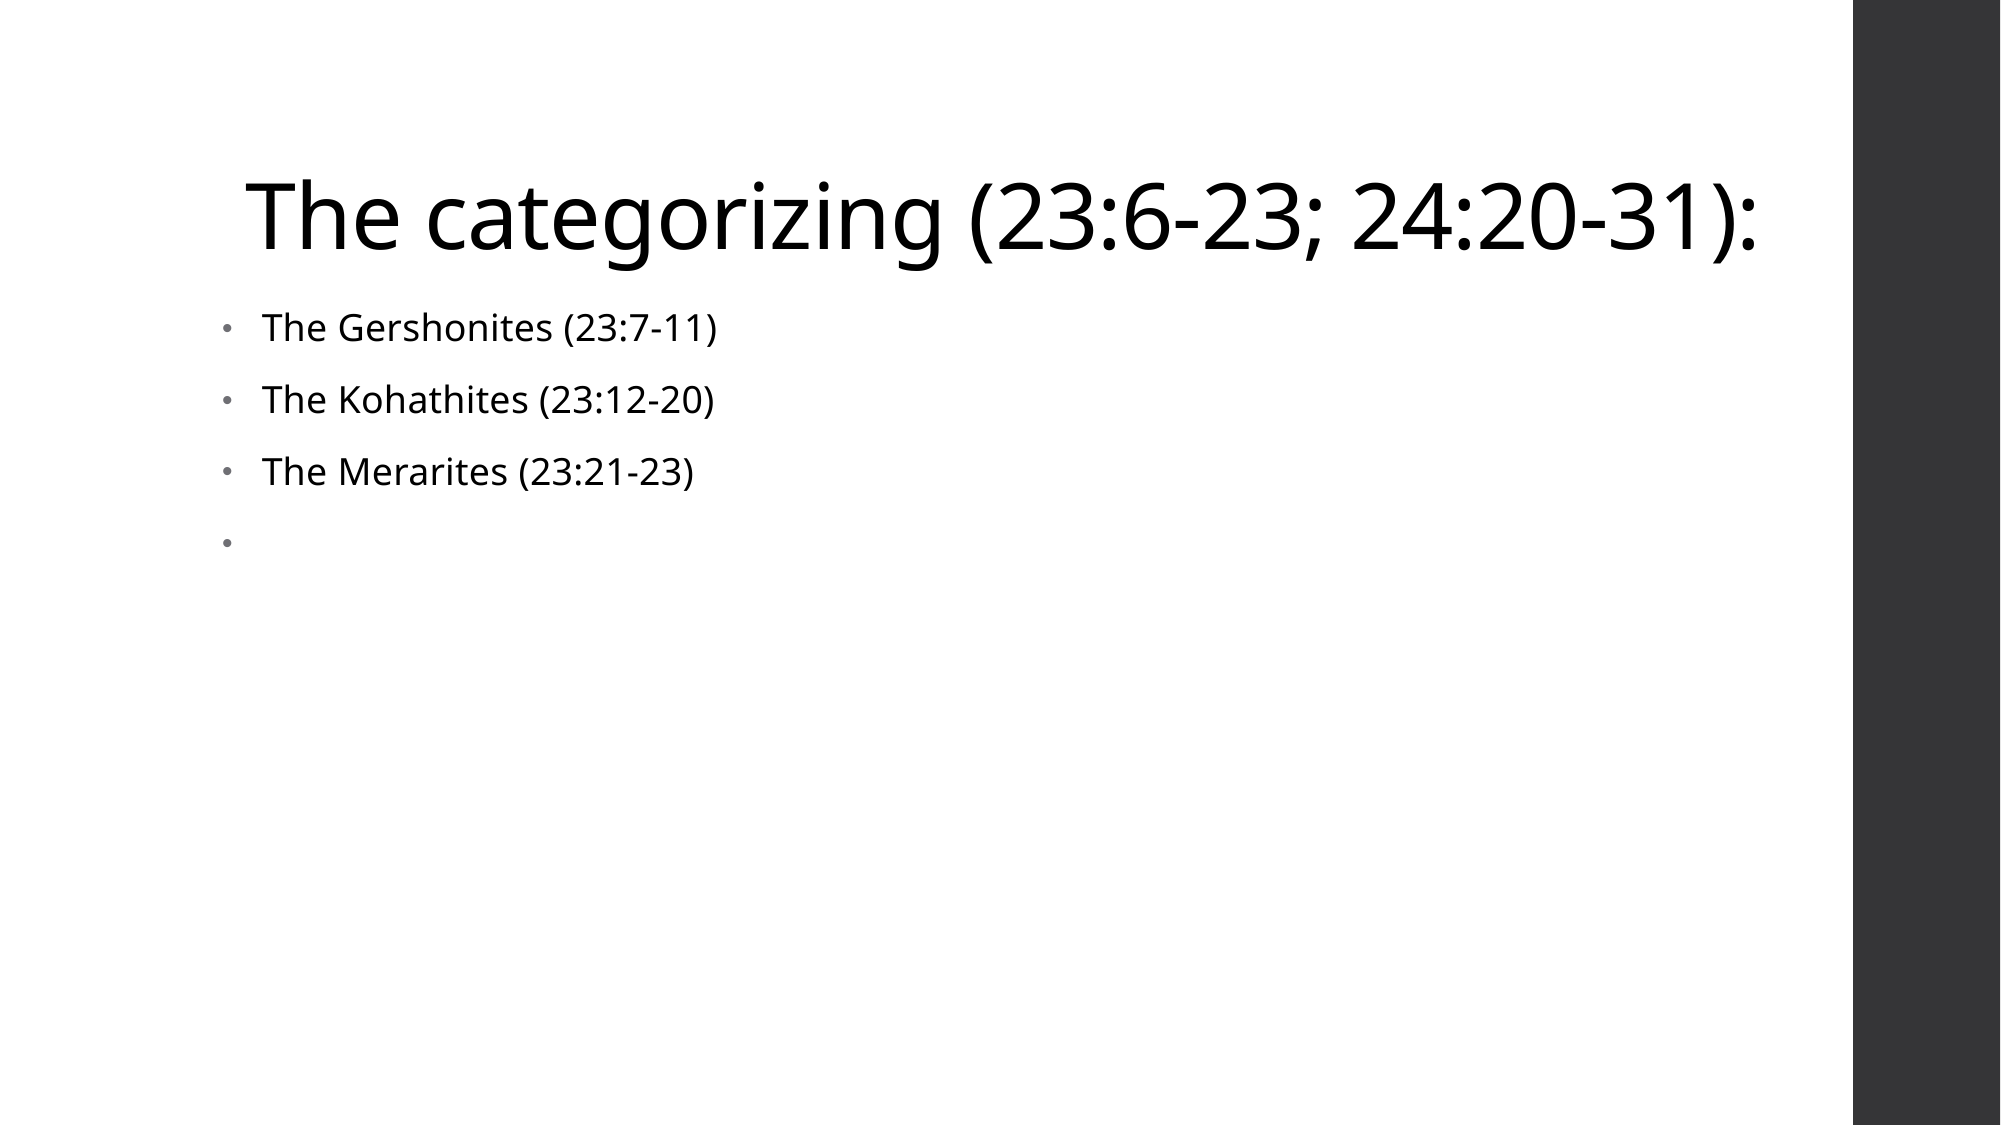

# The categorizing (23:6-23; 24:20-31):
 The Gershonites (23:7-11)
 The Kohathites (23:12-20)
 The Merarites (23:21-23)